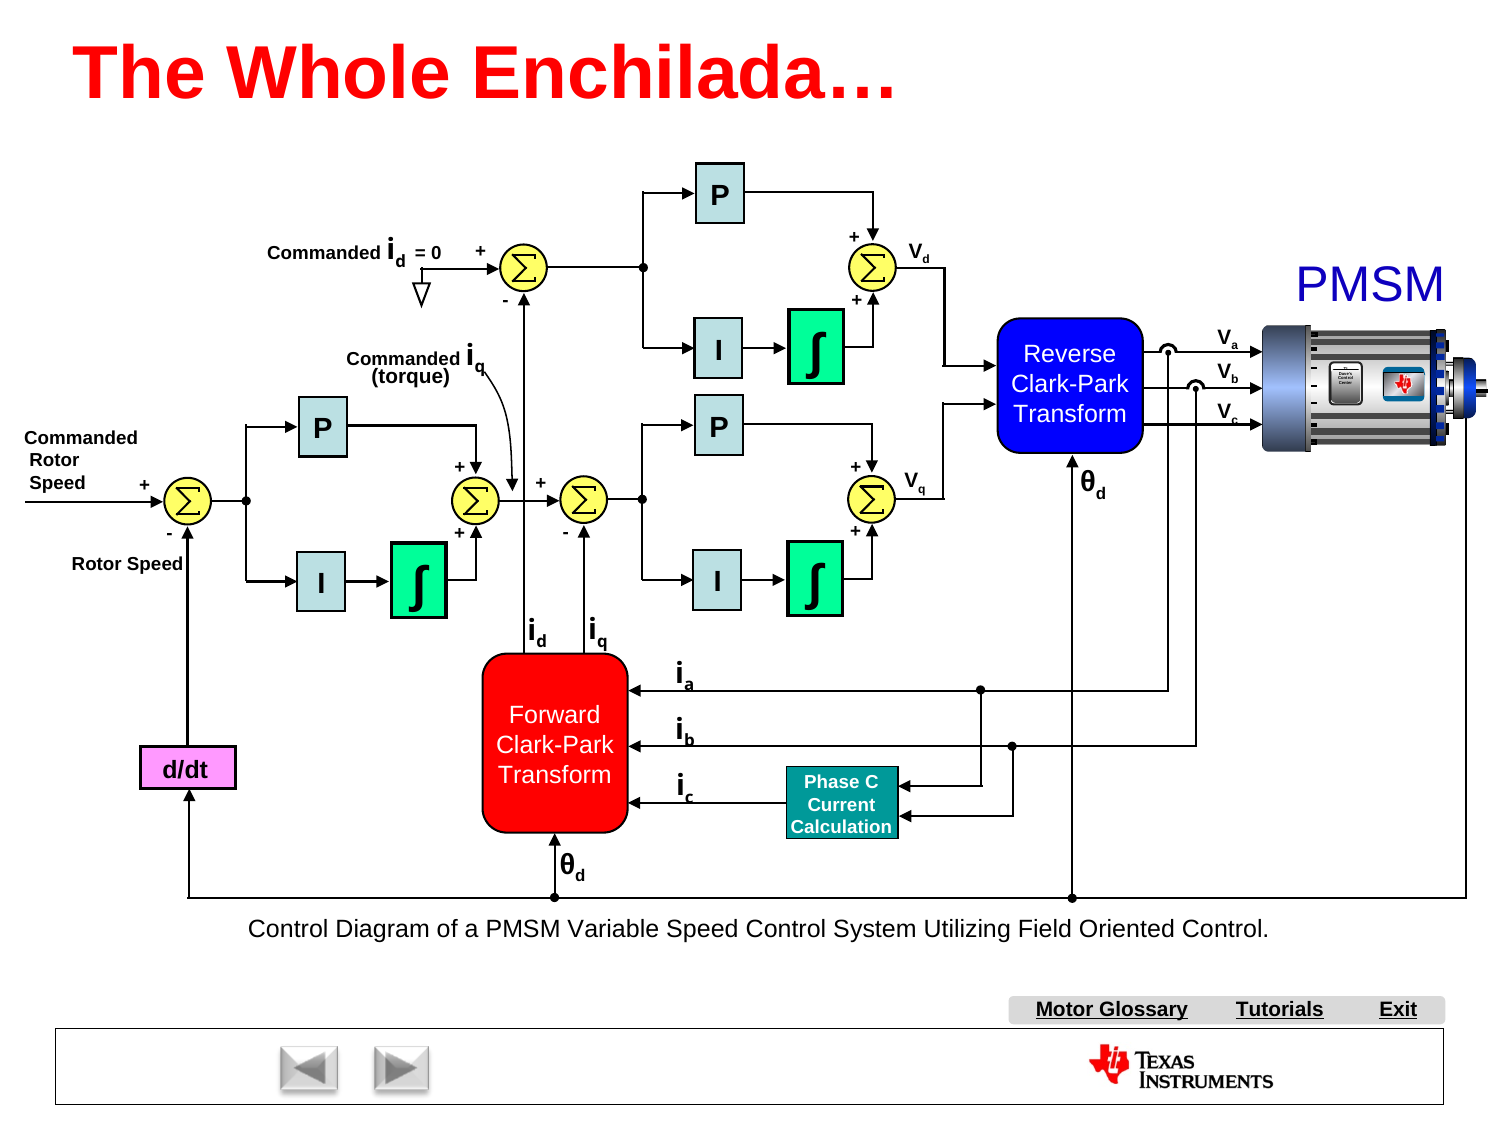

The Whole Enchilada…
P
+
+
Commanded id = 0
Vd
+
-
PMSM
∫
Va
I
Reverse
Clark-Park
Transform
TI
Dave’s
Control
Center
Commanded iq
Vb
(torque)
Vc
P
P
Commanded
 Rotor
 Speed
+
+
+
+
θd
Vq
+
-
+
-
∫
∫
Rotor Speed
I
I
iq
id
ia
Forward
Clark-Park
Transform
ib
d/dt
ic
Phase C
Current
Calculation
θd
Control Diagram of a PMSM Variable Speed Control System Utilizing Field Oriented Control.